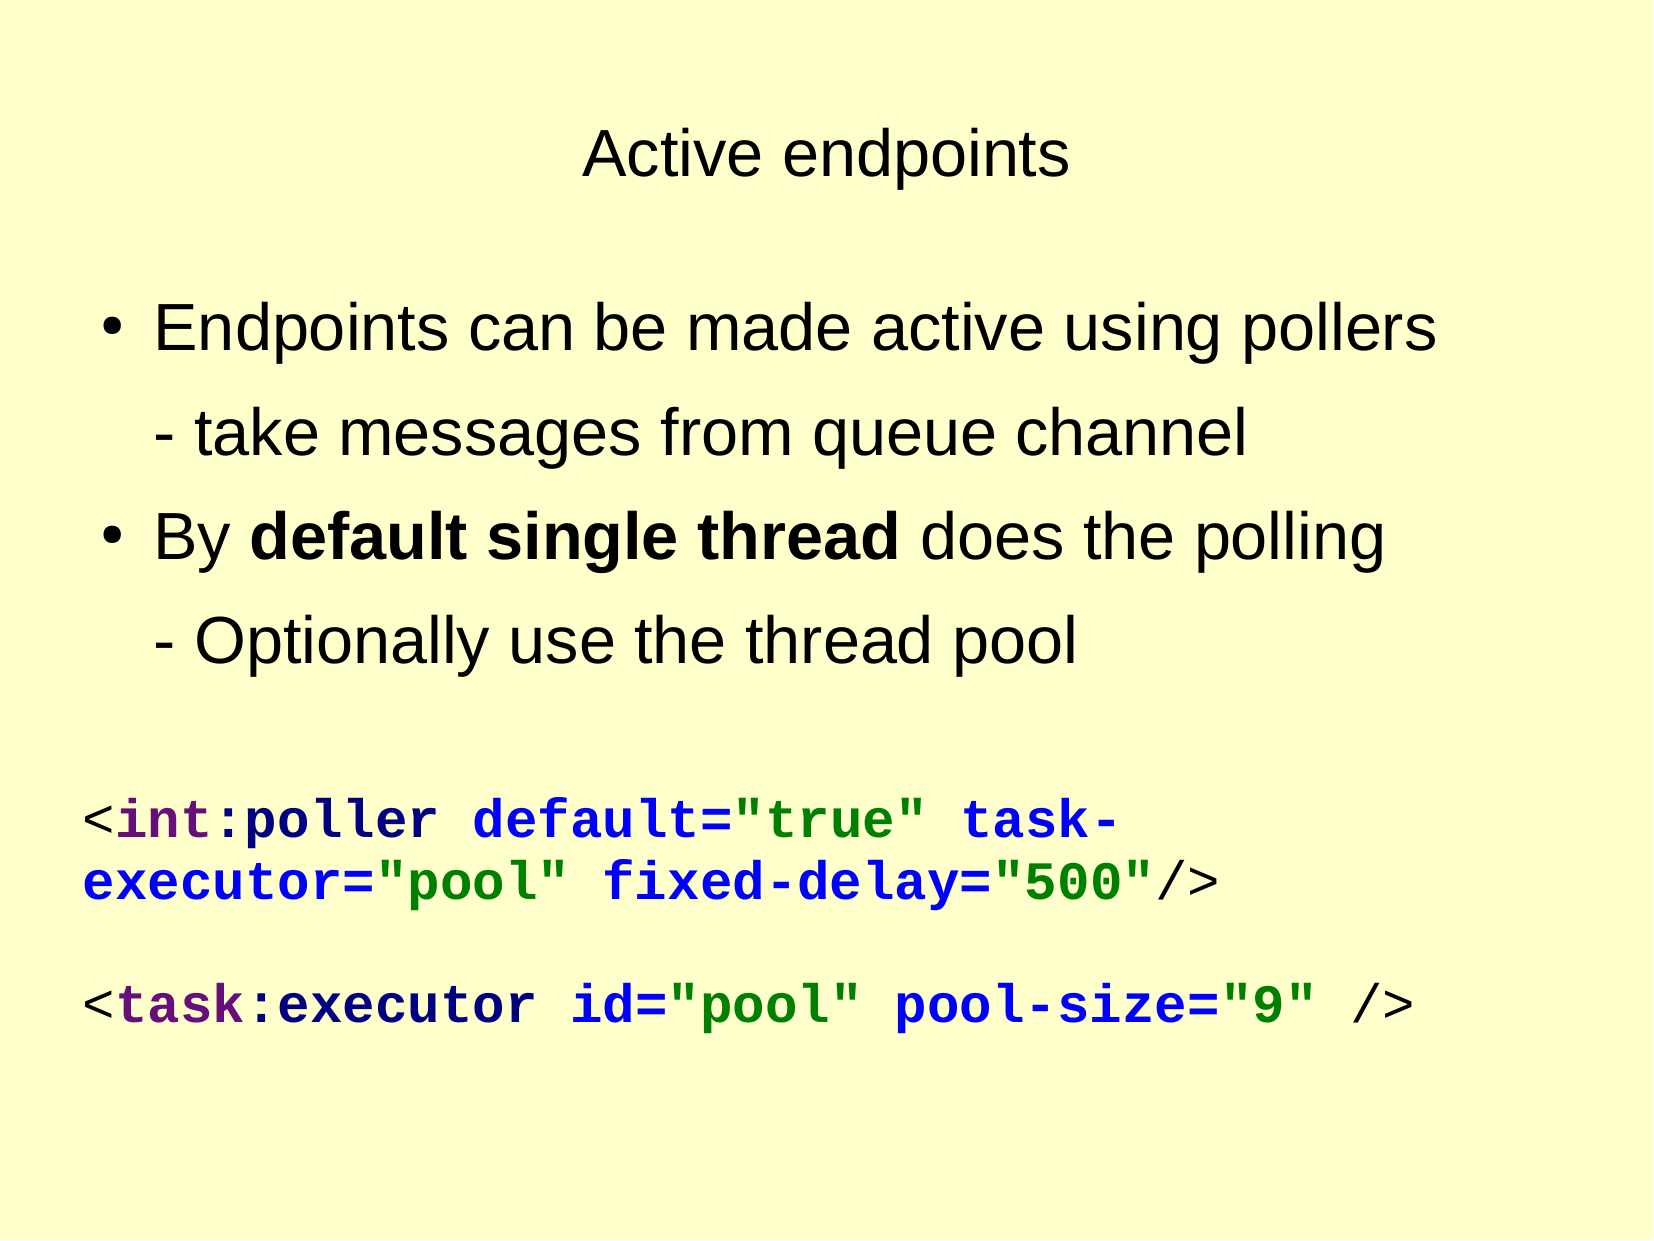

# Active endpoints
Endpoints can be made active using pollers
- take messages from queue channel
By default single thread does the polling
- Optionally use the thread pool
<int:poller default="true" task-executor="pool" fixed-delay="500"/>
<task:executor id="pool" pool-size="9" />